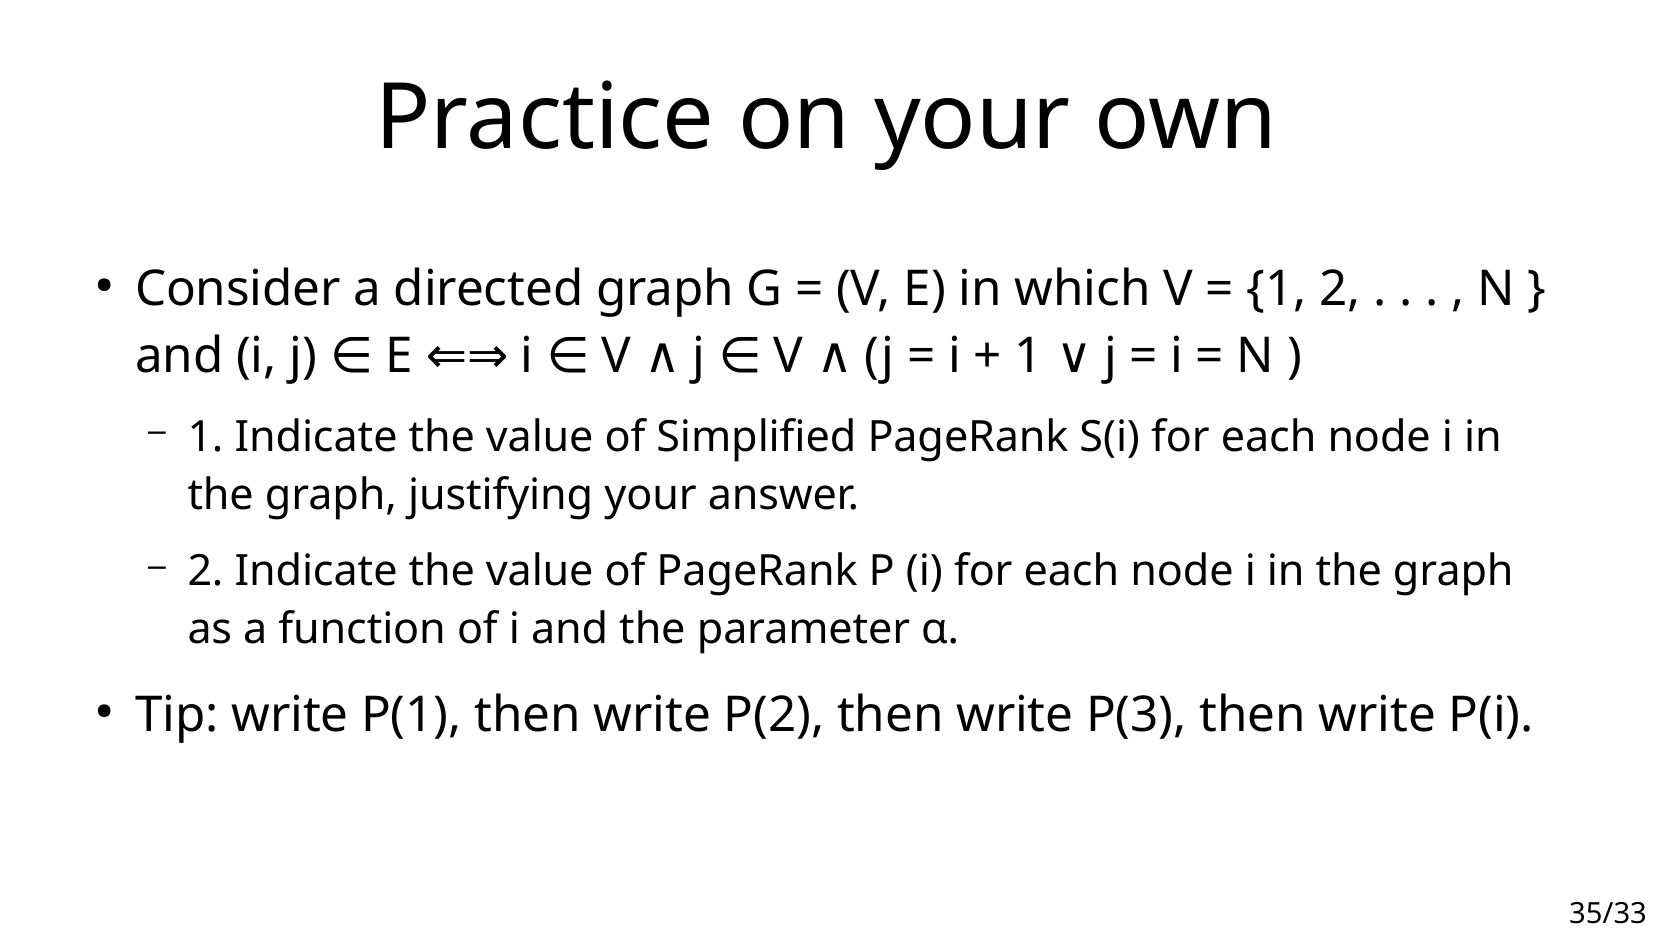

# Practice on your own
Consider a directed graph G = (V, E) in which V = {1, 2, . . . , N }
and (i, j) ∈ E ⇐⇒ i ∈ V ∧ j ∈ V ∧ (j = i + 1 ∨ j = i = N )
1. Indicate the value of Simplified PageRank S(i) for each node i in the graph, justifying your answer.
2. Indicate the value of PageRank P (i) for each node i in the graph as a function of i and the parameter α.
Tip: write P(1), then write P(2), then write P(3), then write P(i).
35